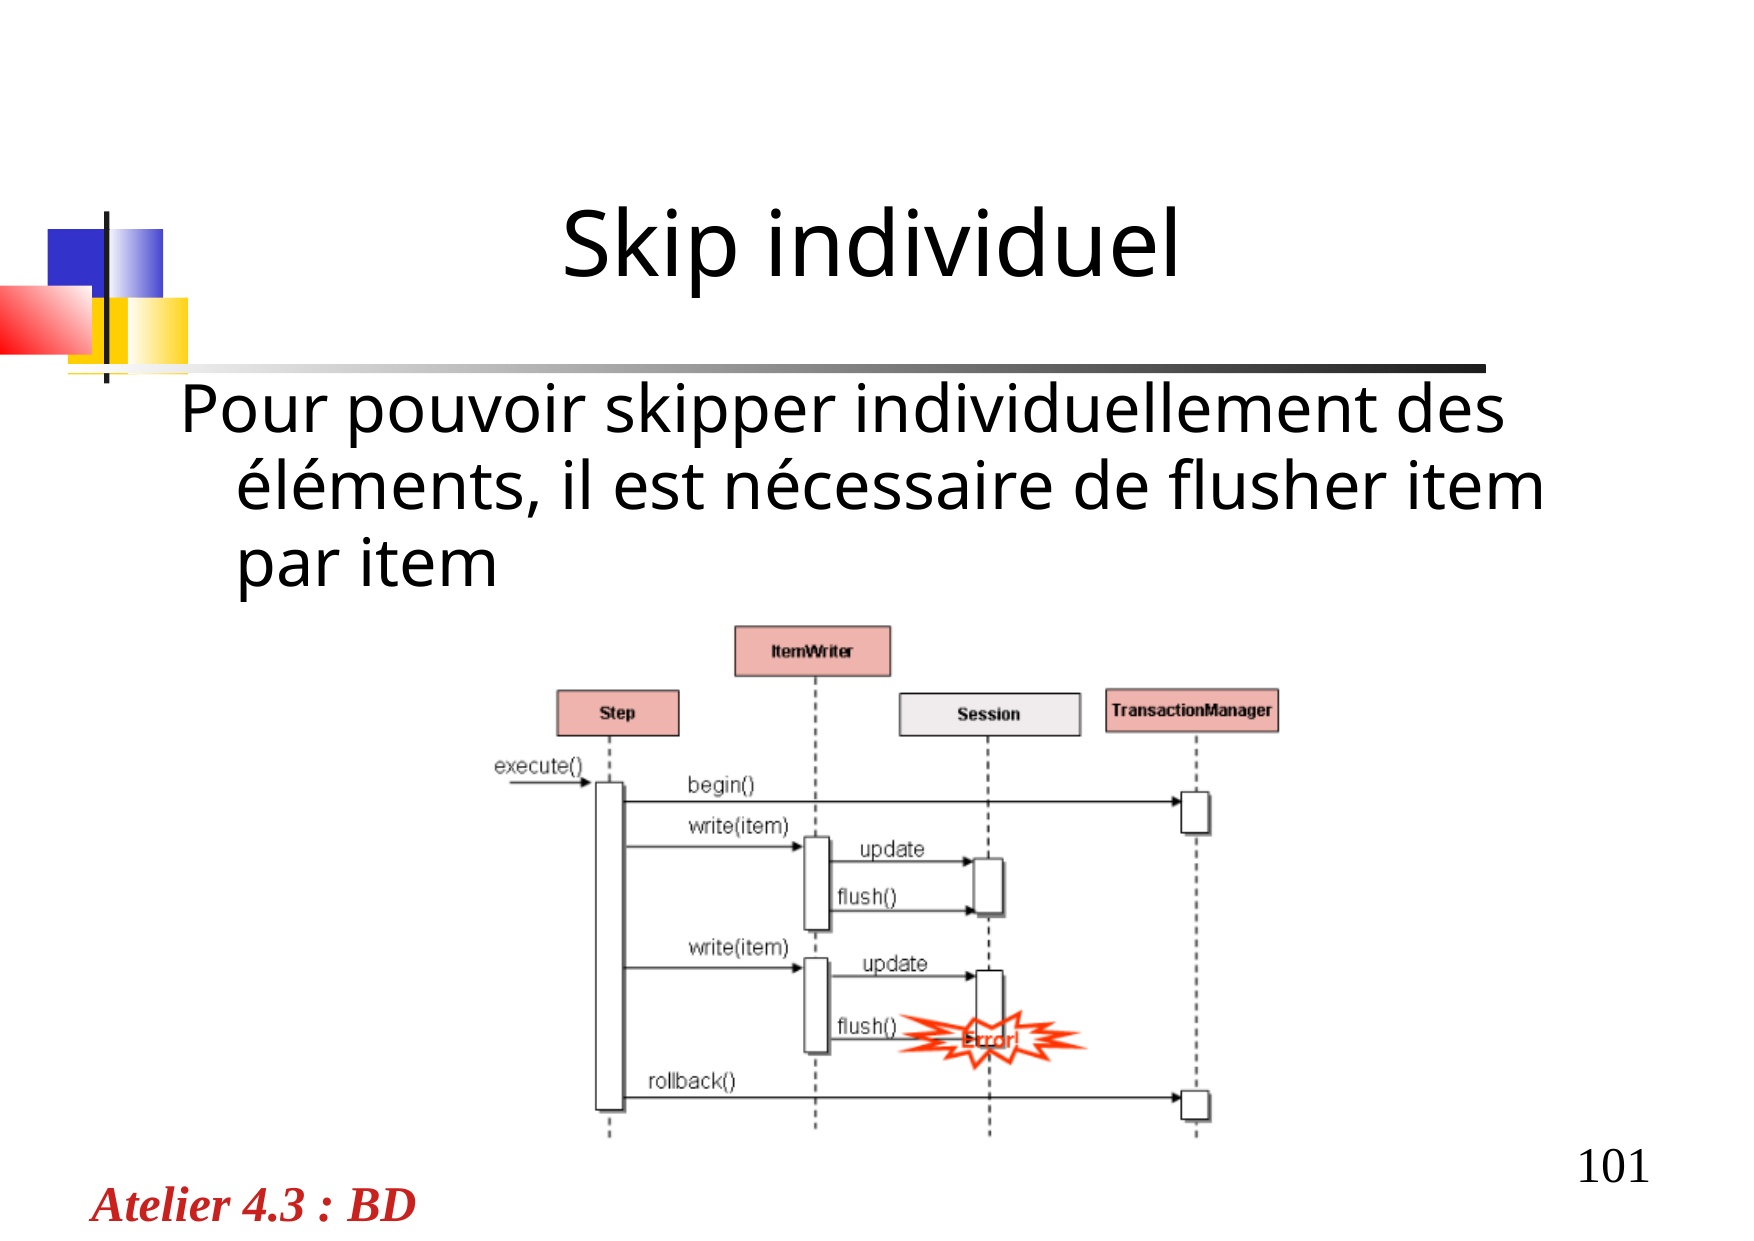

# Skip individuel
Pour pouvoir skipper individuellement des éléments, il est nécessaire de flusher item par item
Atelier 4.3 : BD